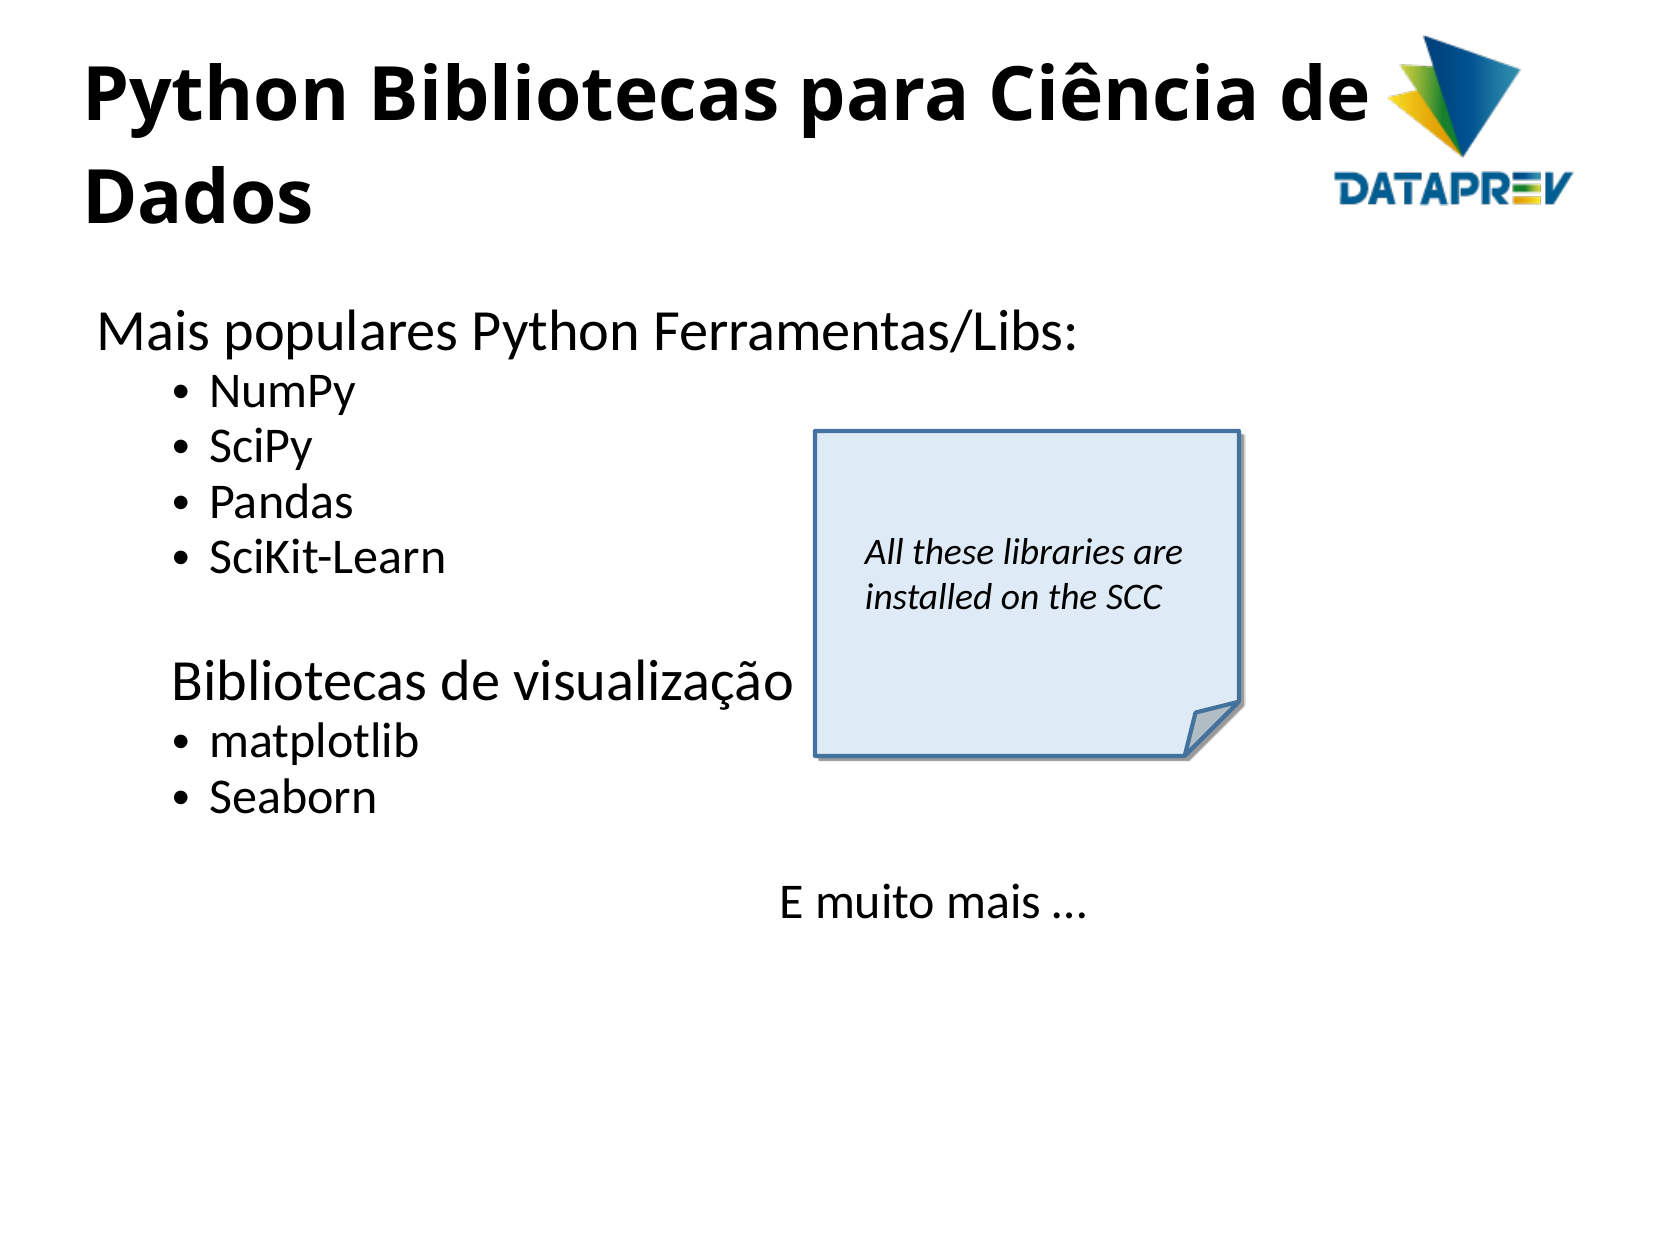

# Python Bibliotecas para Ciência de Dados
Mais populares Python Ferramentas/Libs:
NumPy
SciPy
Pandas
SciKit-Learn
Bibliotecas de visualização
matplotlib
Seaborn
 E muito mais …
All these libraries are installed on the SCC